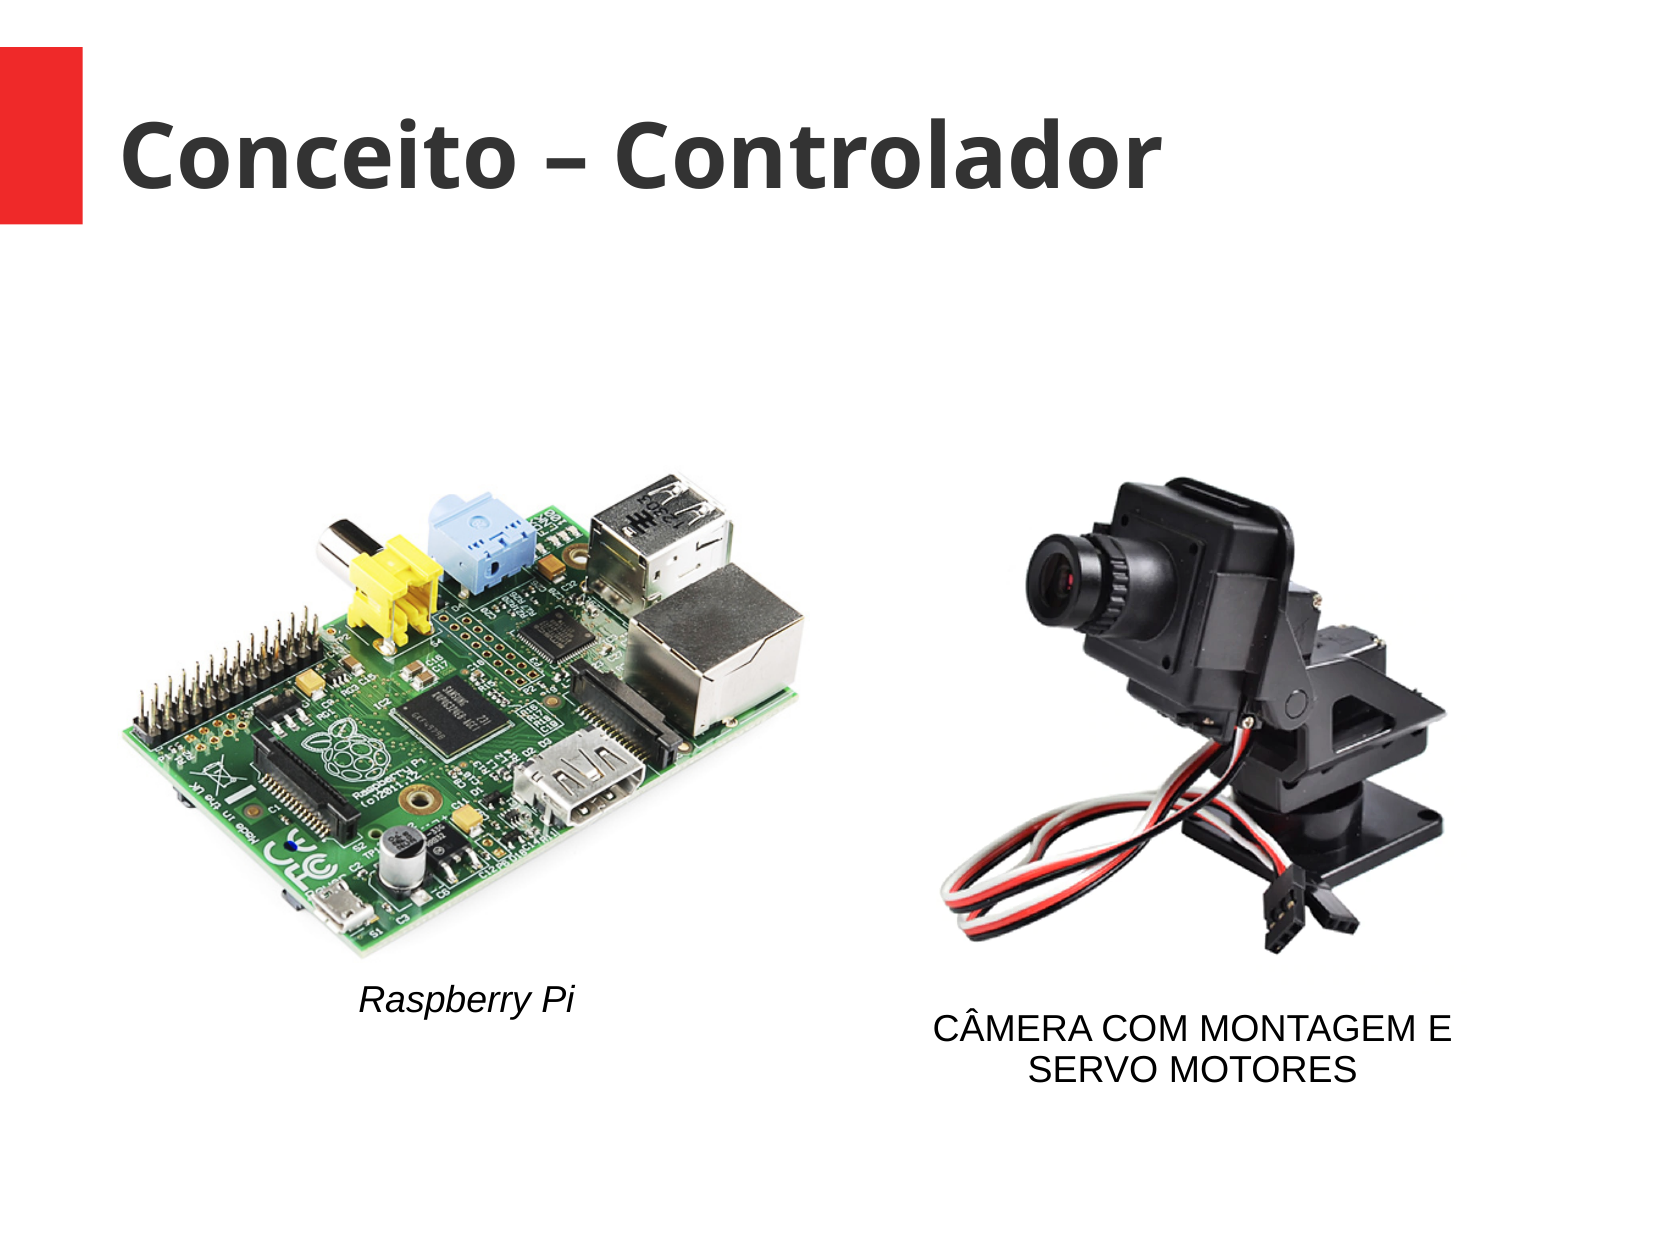

# Conceito – Controlador
Raspberry Pi
CÂMERA COM MONTAGEM E SERVO MOTORES